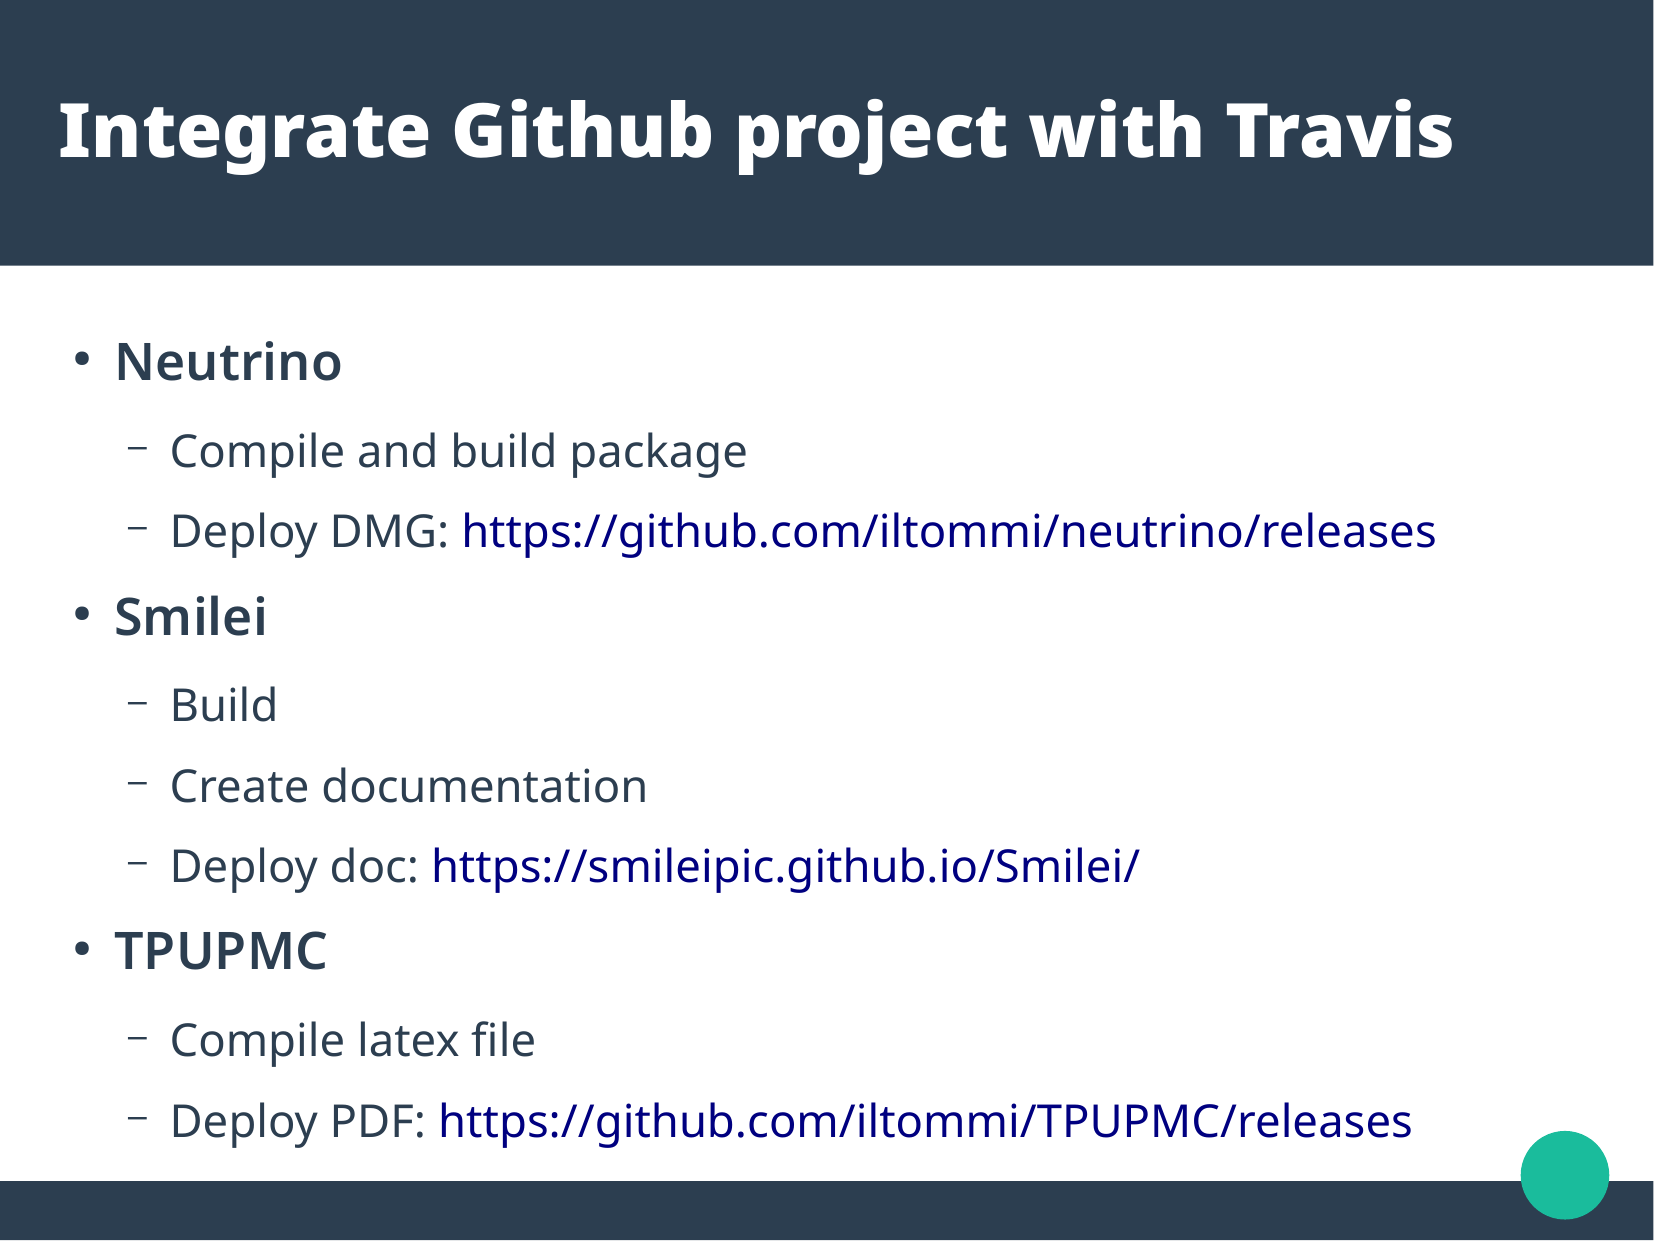

# Integrate Github project with Travis
Neutrino
Compile and build package
Deploy DMG: https://github.com/iltommi/neutrino/releases
Smilei
Build
Create documentation
Deploy doc: https://smileipic.github.io/Smilei/
TPUPMC
Compile latex file
Deploy PDF: https://github.com/iltommi/TPUPMC/releases